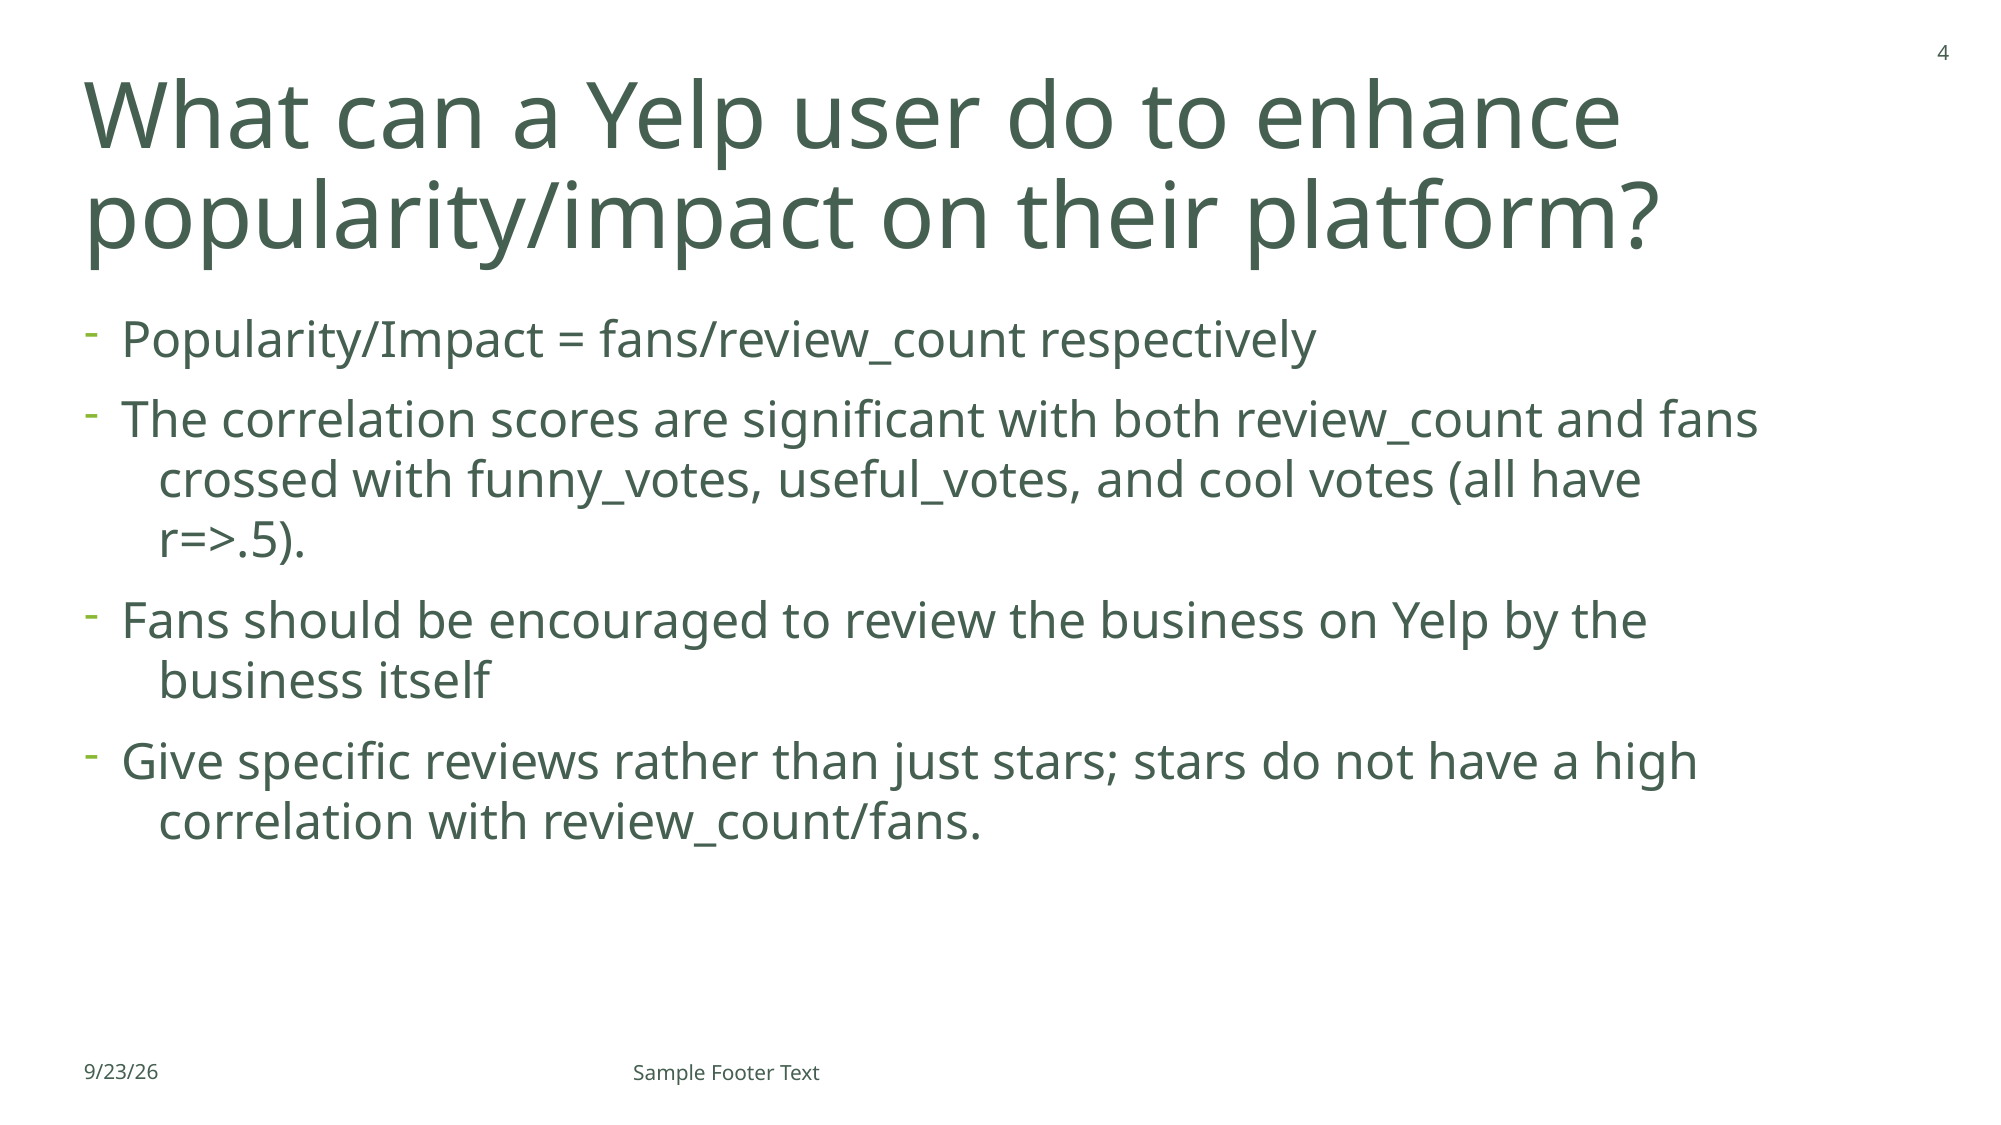

# What can a Yelp user do to enhance popularity/impact on their platform?
Popularity/Impact = fans/review_count respectively
The correlation scores are significant with both review_count and fans crossed with funny_votes, useful_votes, and cool votes (all have r=>.5).
Fans should be encouraged to review the business on Yelp by the business itself
Give specific reviews rather than just stars; stars do not have a high correlation with review_count/fans.
Sample Footer Text